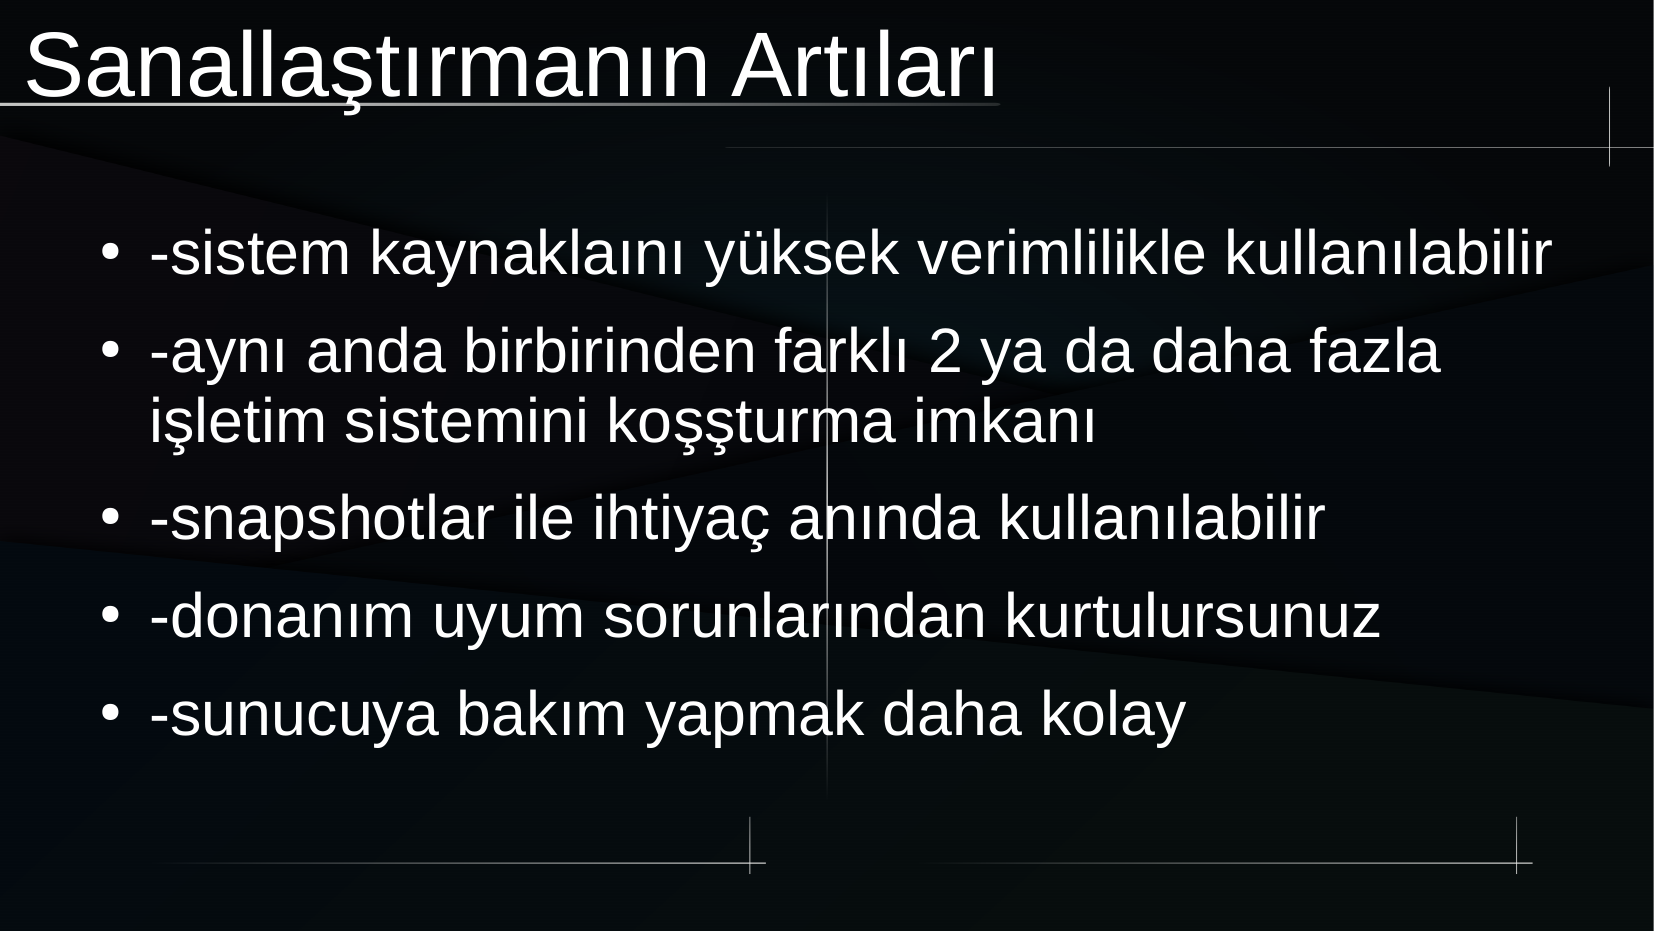

# Sanallaştırmanın Artıları
-sistem kaynaklaını yüksek verimlilikle kullanılabilir
-aynı anda birbirinden farklı 2 ya da daha fazla işletim sistemini koşşturma imkanı
-snapshotlar ile ihtiyaç anında kullanılabilir
-donanım uyum sorunlarından kurtulursunuz
-sunucuya bakım yapmak daha kolay